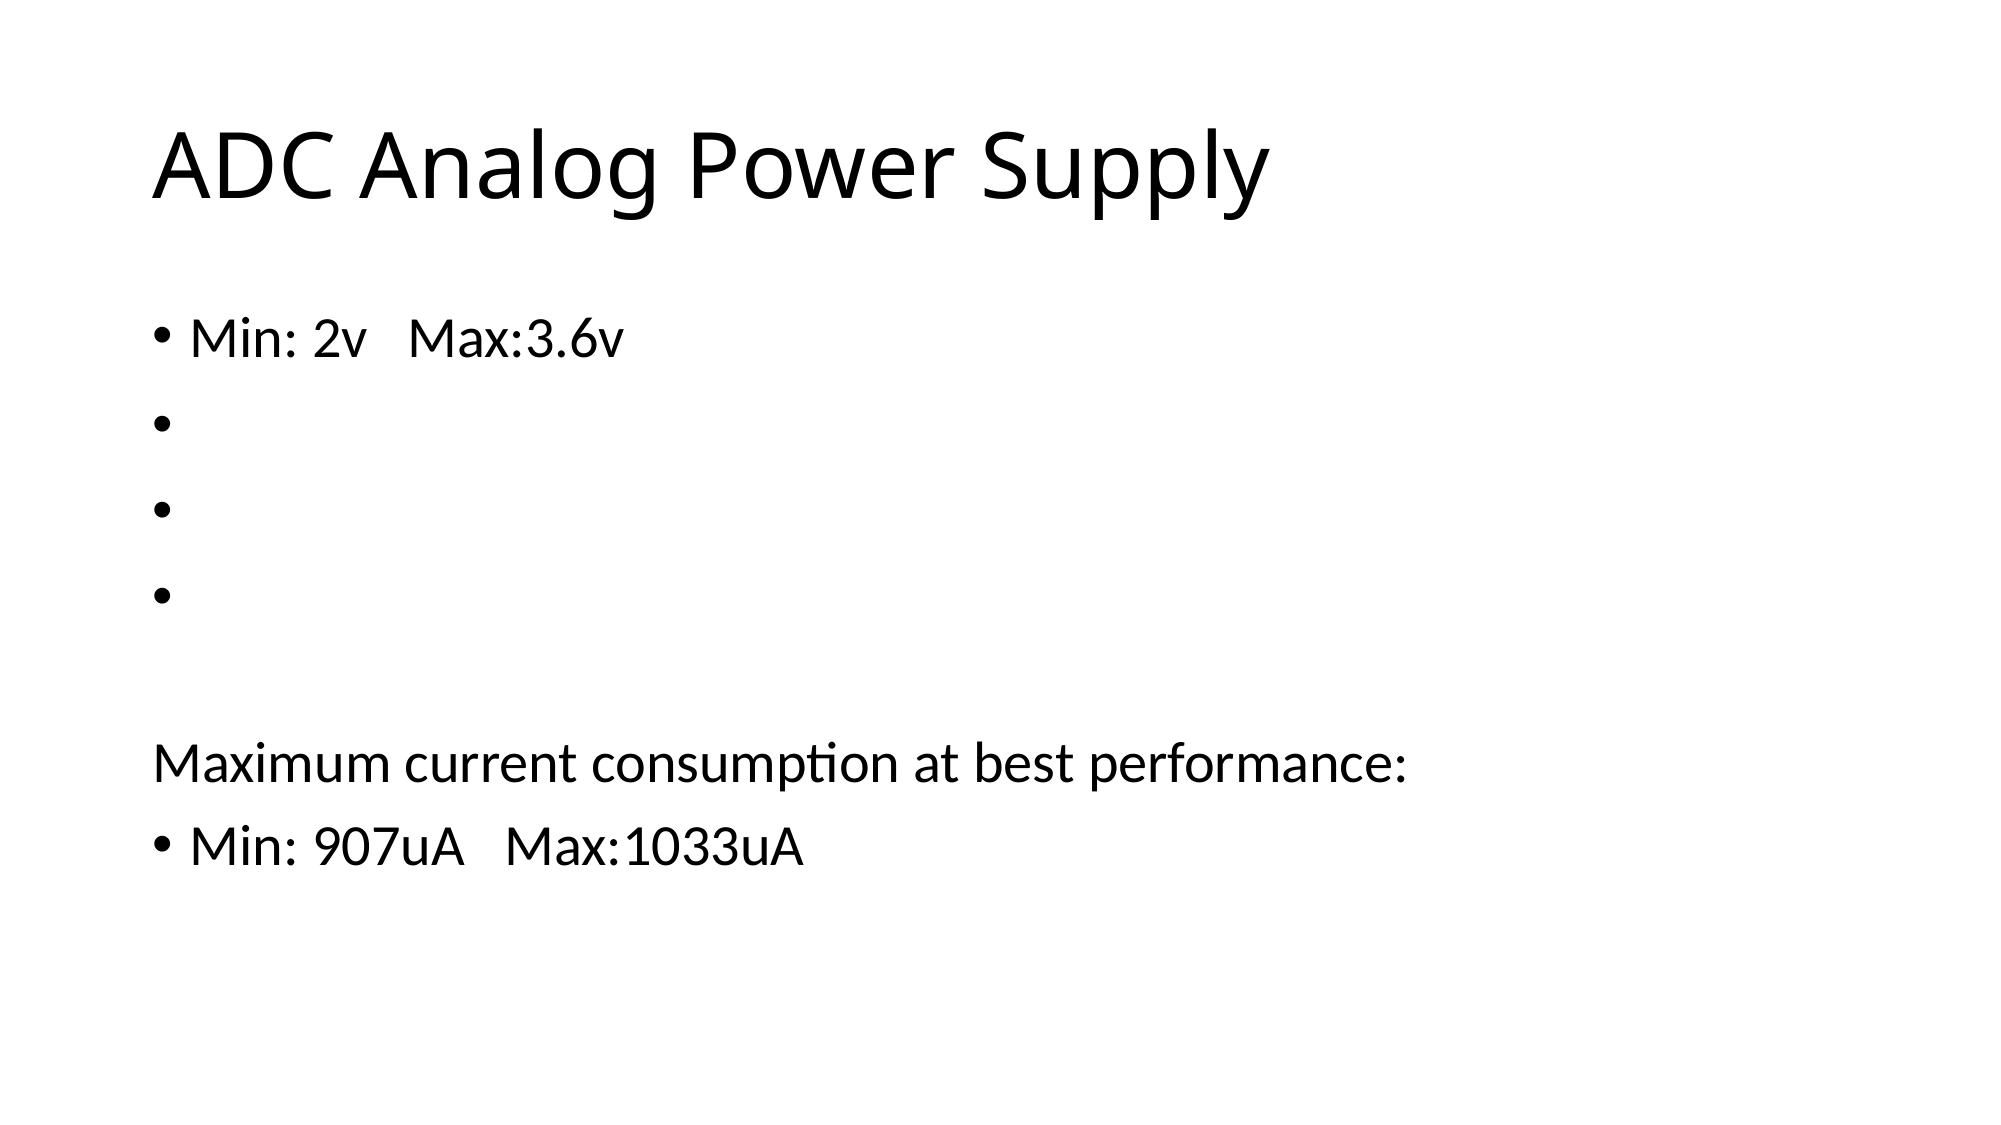

# ADC Analog Power Supply
Min: 2v Max:3.6v
Maximum current consumption at best performance:
Min: 907uA Max:1033uA